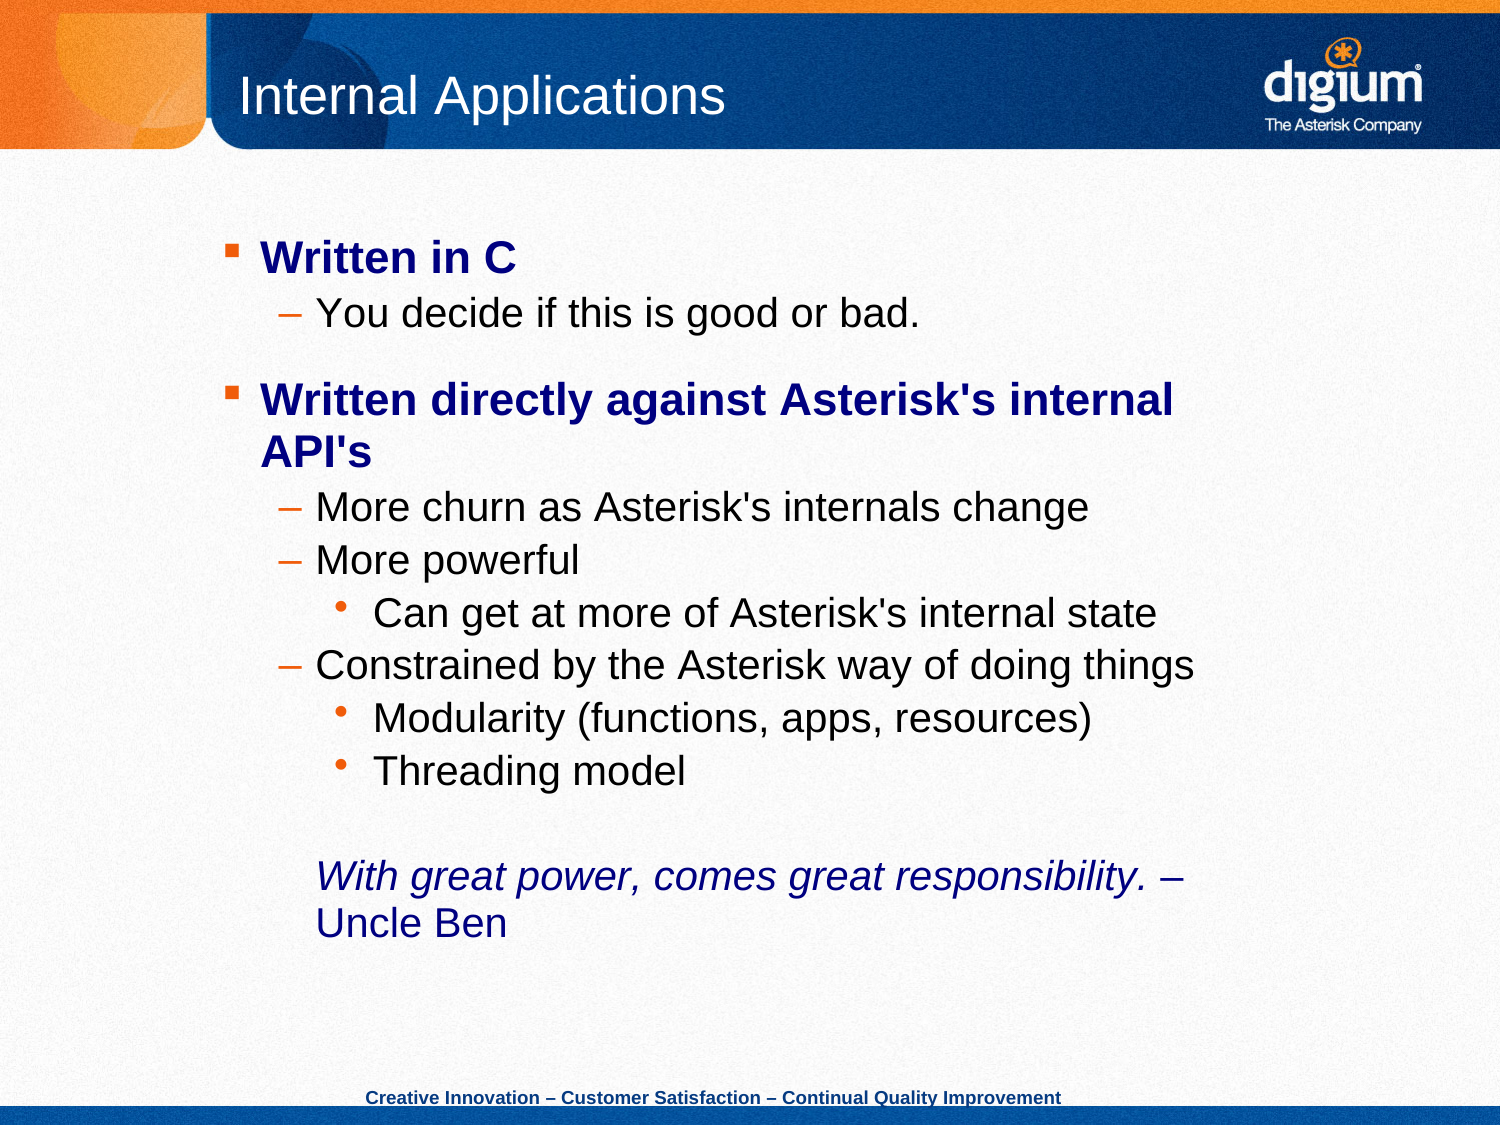

# Internal Applications
Written in C
You decide if this is good or bad.
Written directly against Asterisk's internal API's
More churn as Asterisk's internals change
More powerful
Can get at more of Asterisk's internal state
Constrained by the Asterisk way of doing things
Modularity (functions, apps, resources)
Threading model
With great power, comes great responsibility. – Uncle Ben